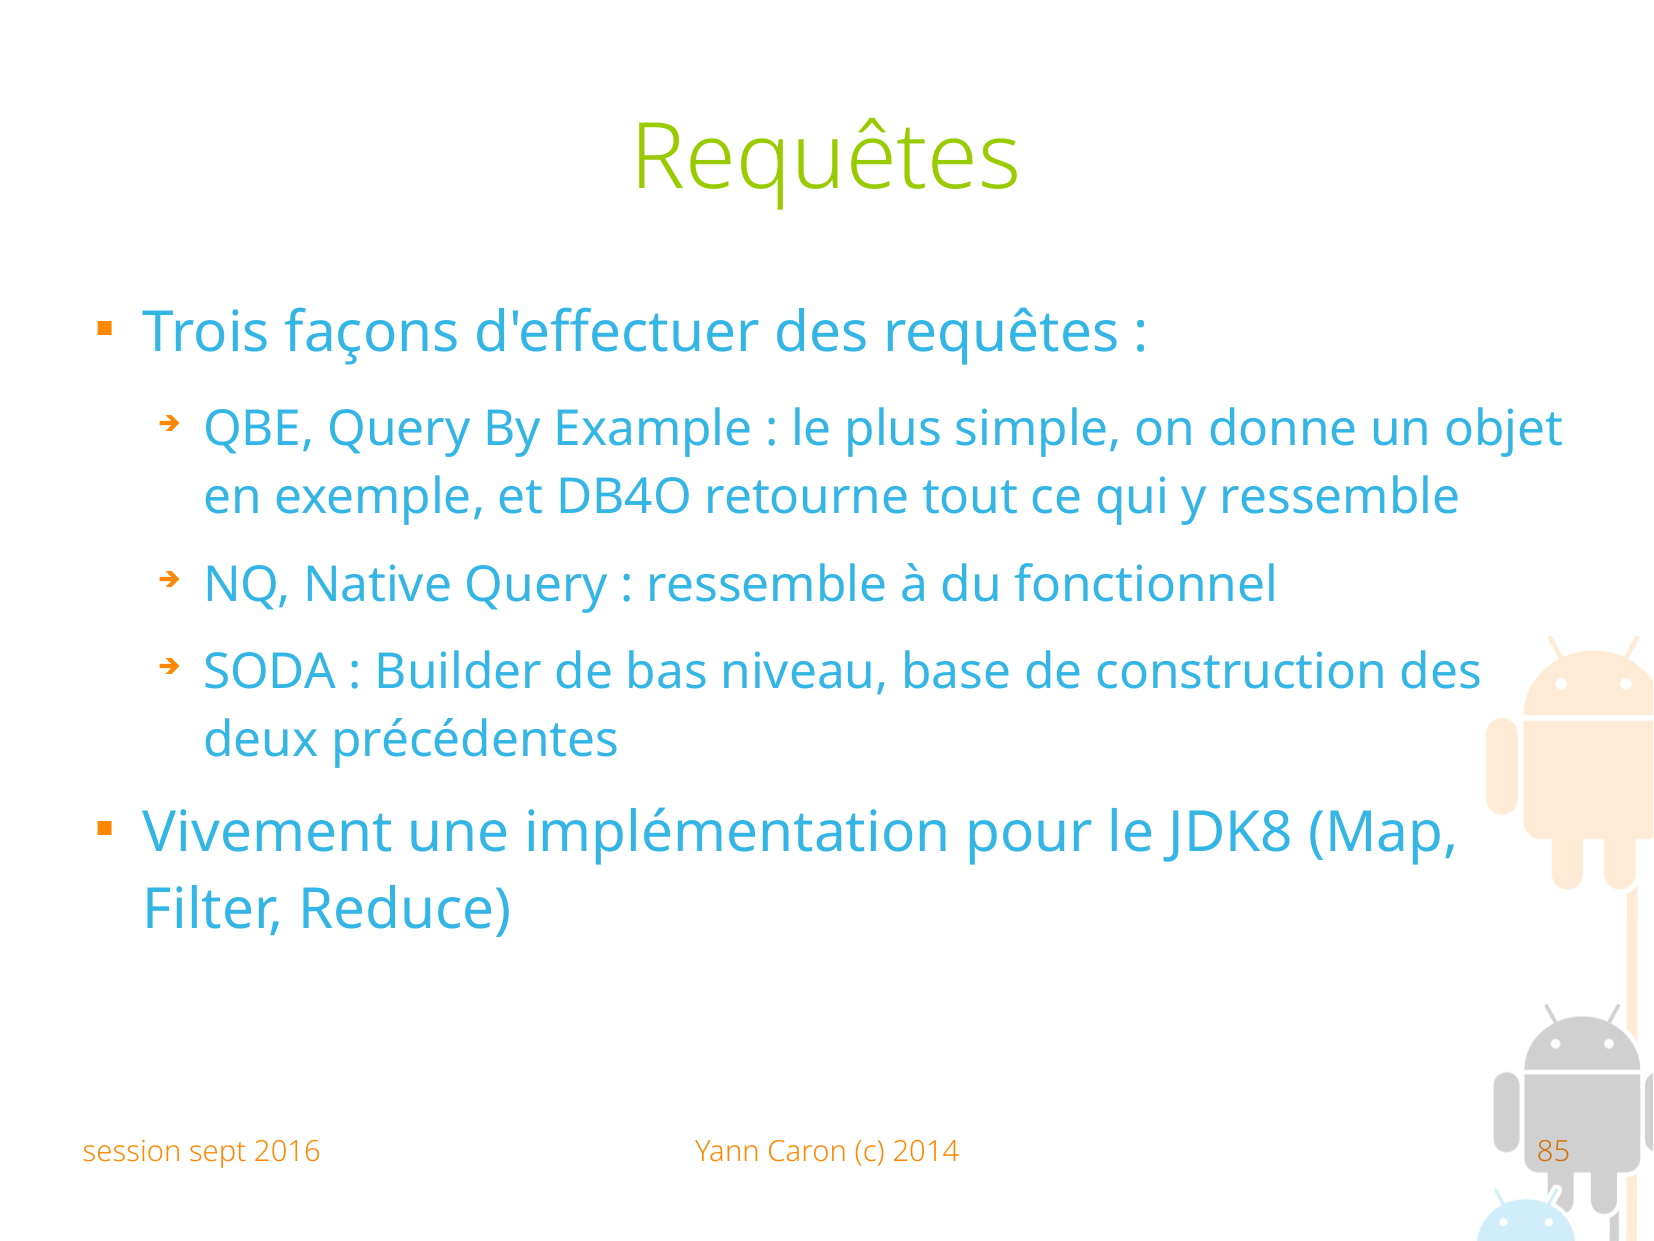

# Requêtes
Trois façons d'effectuer des requêtes :
QBE, Query By Example : le plus simple, on donne un objet en exemple, et DB4O retourne tout ce qui y ressemble
NQ, Native Query : ressemble à du fonctionnel
SODA : Builder de bas niveau, base de construction des deux précédentes
Vivement une implémentation pour le JDK8 (Map, Filter, Reduce)
session sept 2016
Yann Caron (c) 2014
85